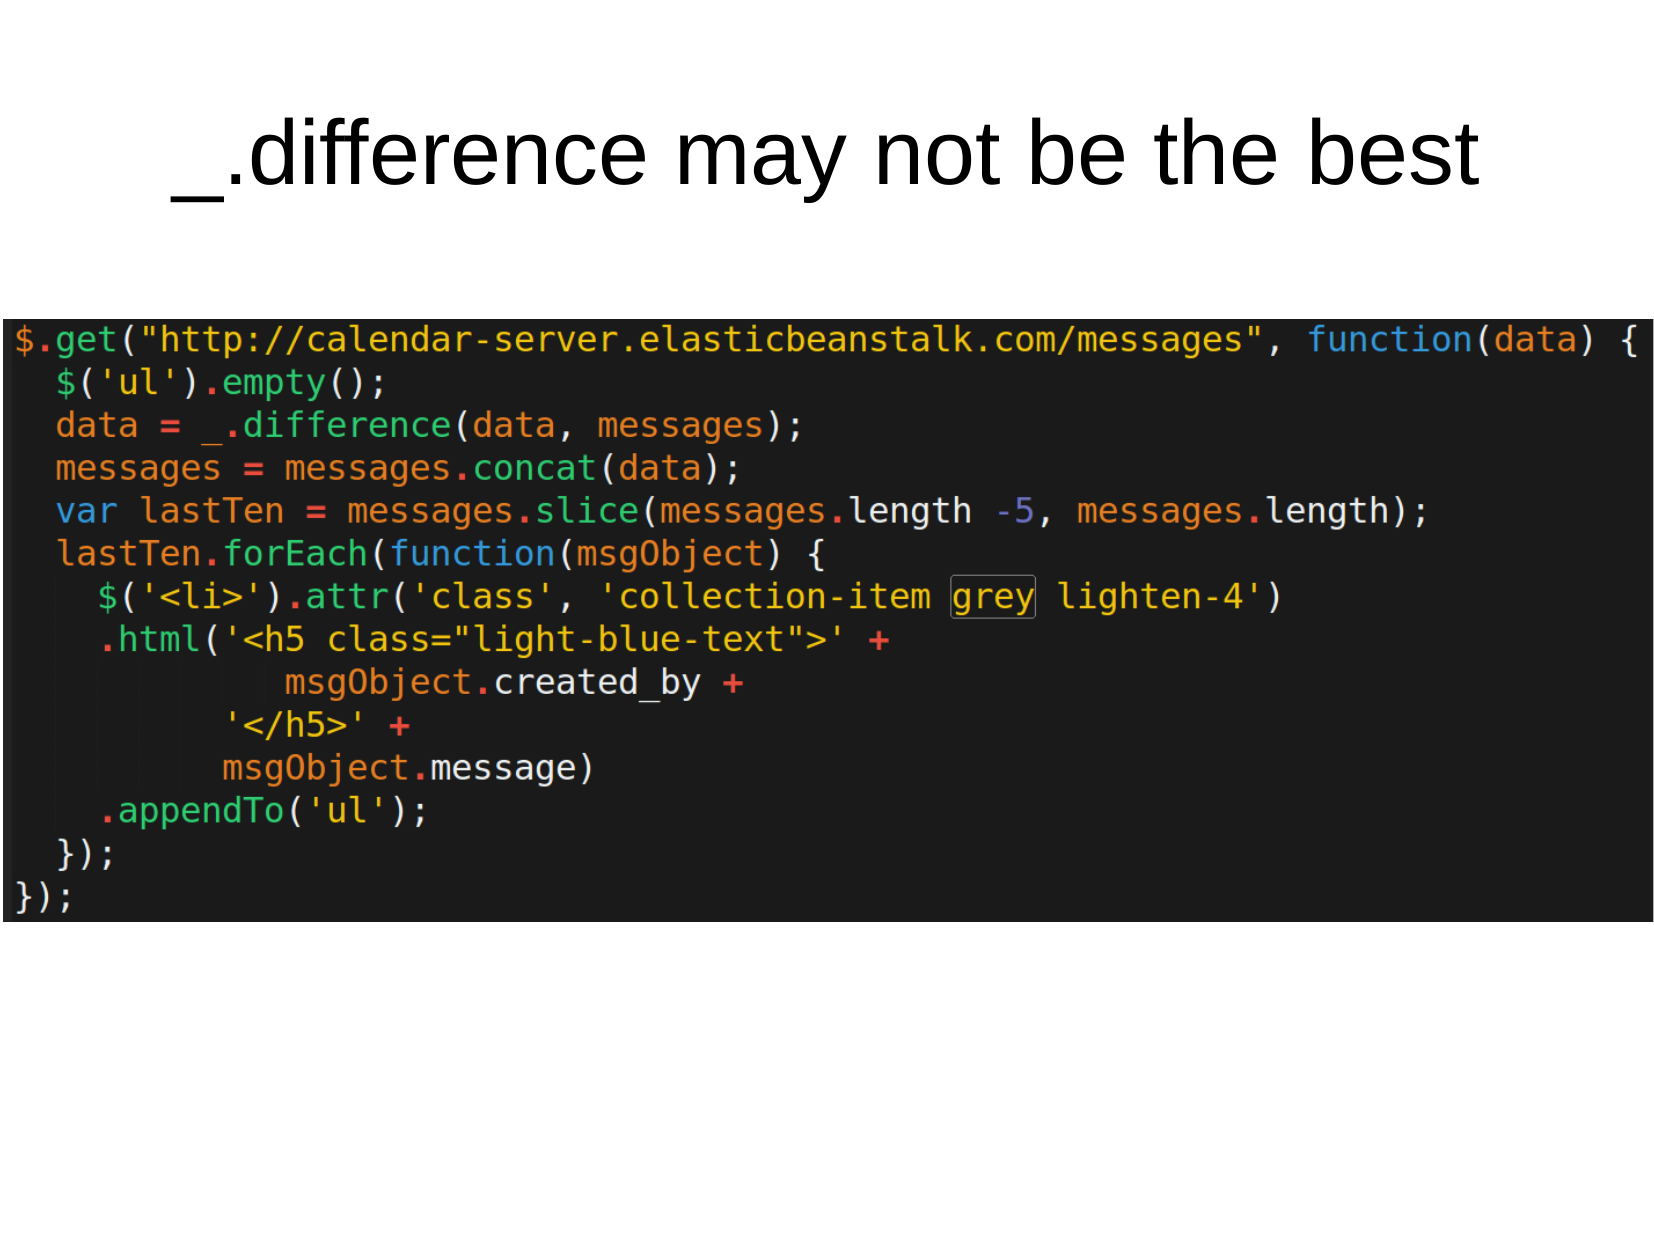

# _.difference may not be the best